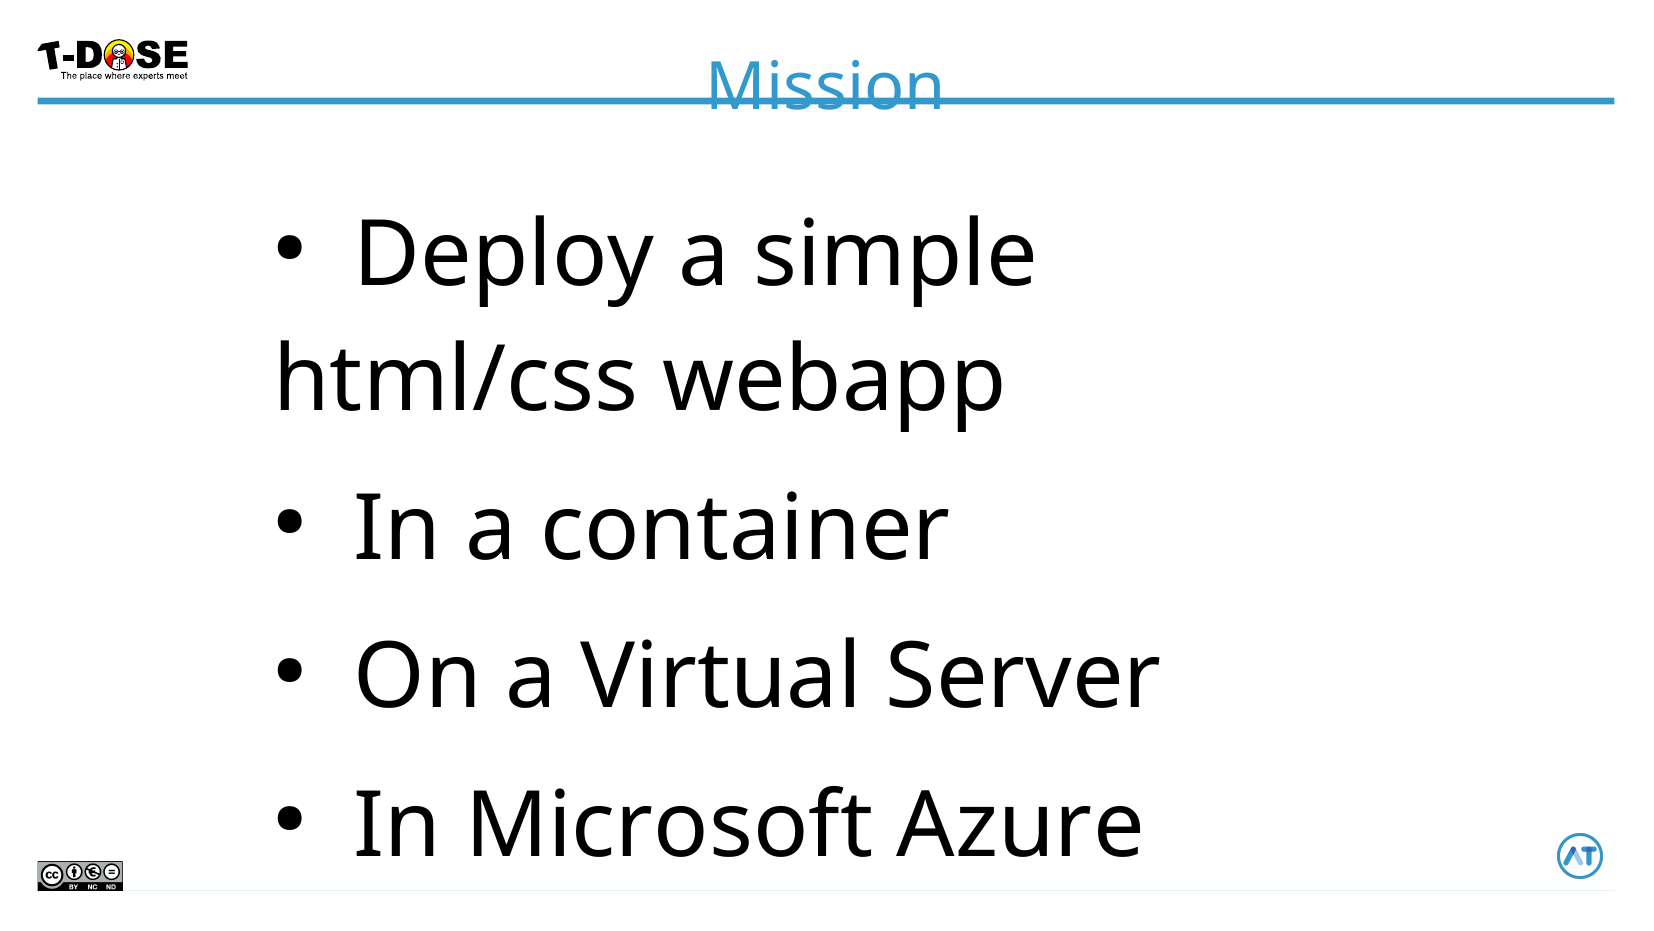

Mission
 Deploy a simple html/css webapp
 In a container
 On a Virtual Server
 In Microsoft Azure